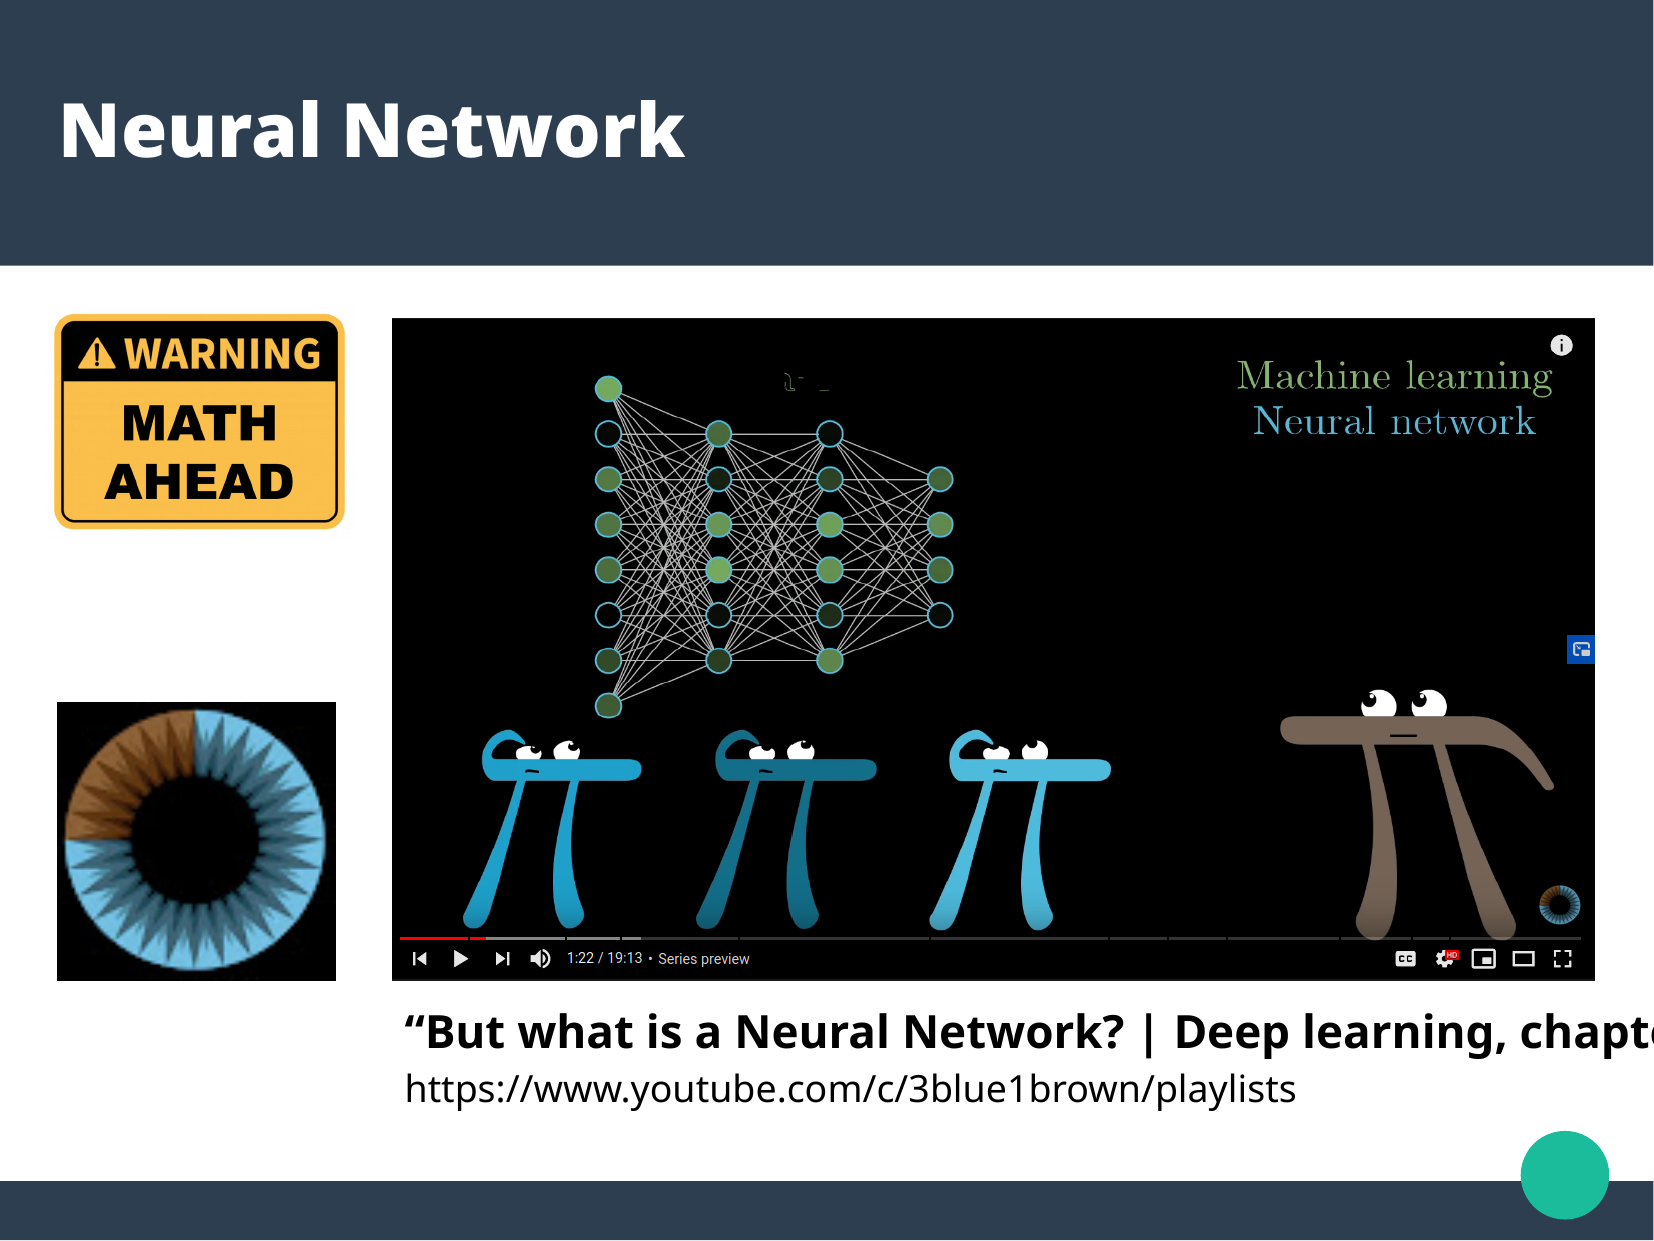

# Neural Network
“But what is a Neural Network? | Deep learning, chapter 1”
https://www.youtube.com/c/3blue1brown/playlists